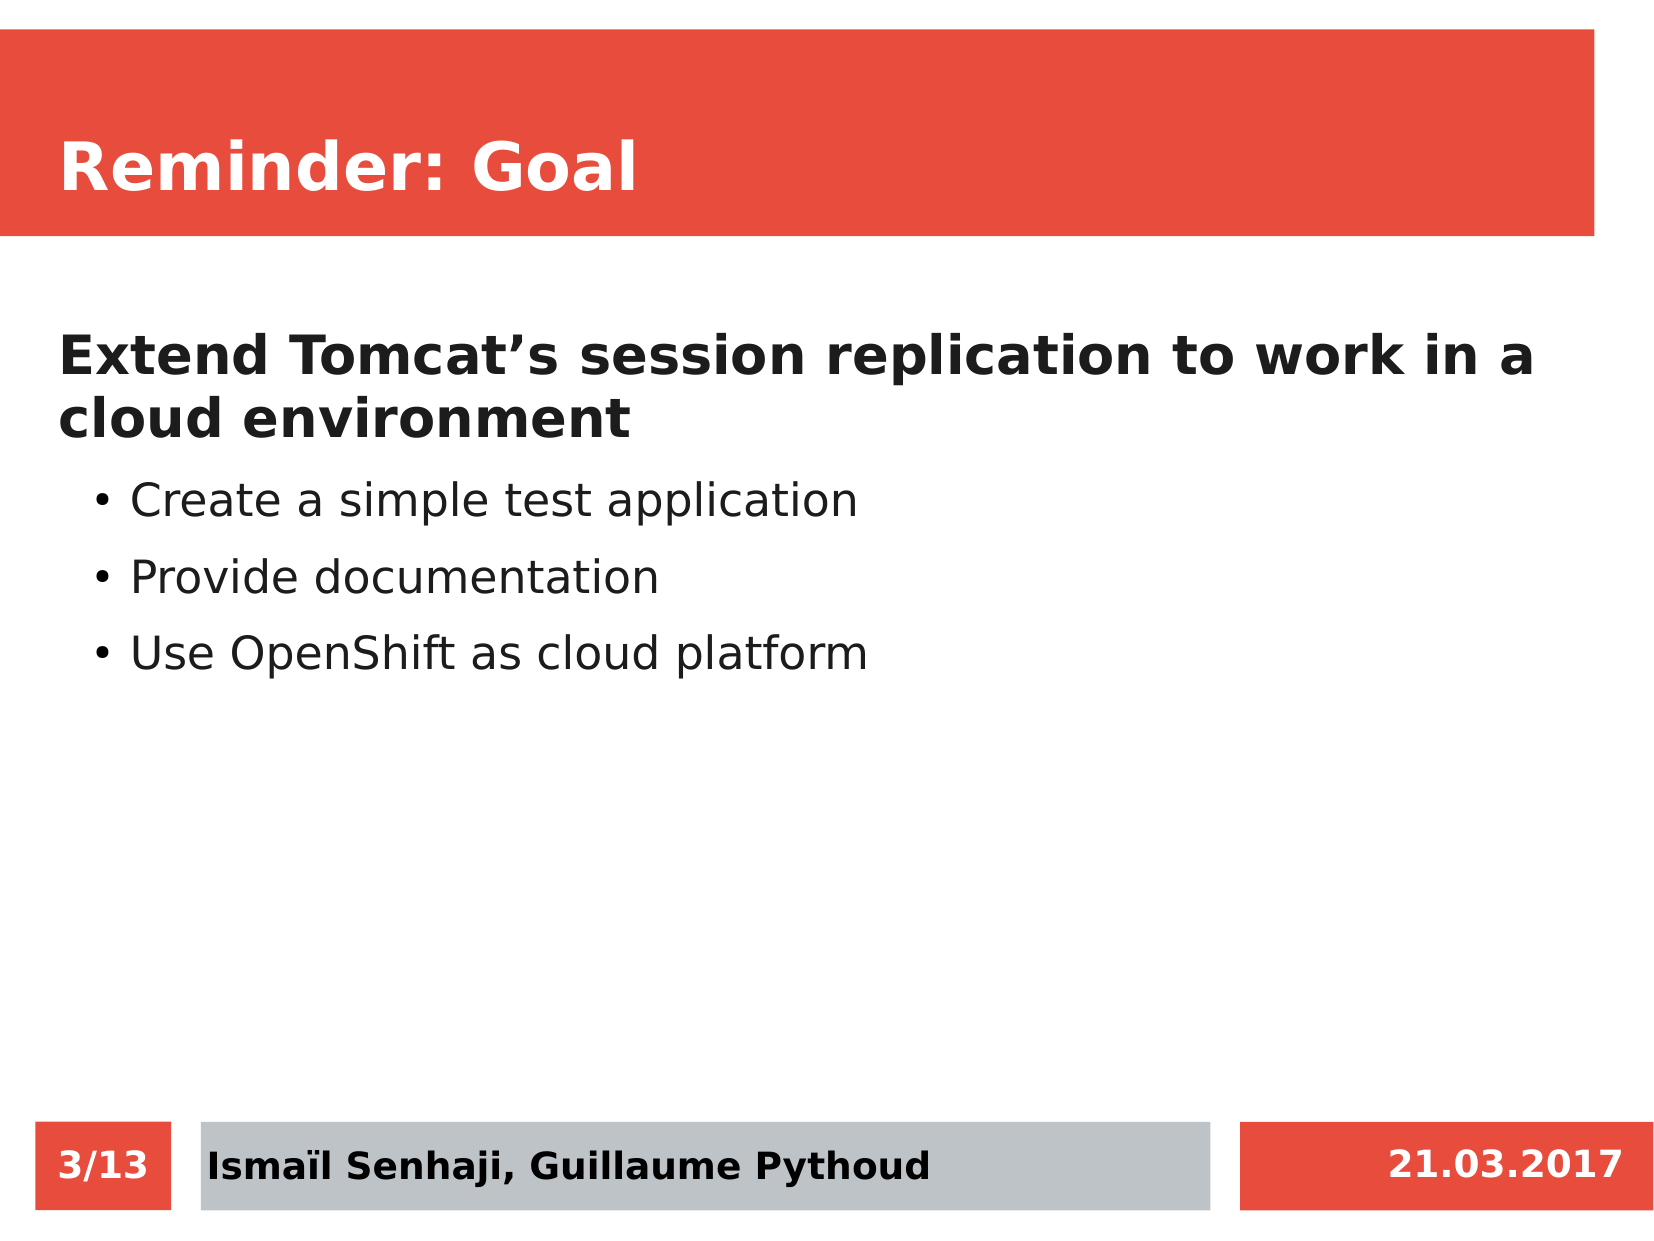

# Reminder: Goal
Extend Tomcat’s session replication to work in a cloud environment
Create a simple test application
Provide documentation
Use OpenShift as cloud platform
3
Ismaïl Senhaji, Guillaume Pythoud
21.03.2017